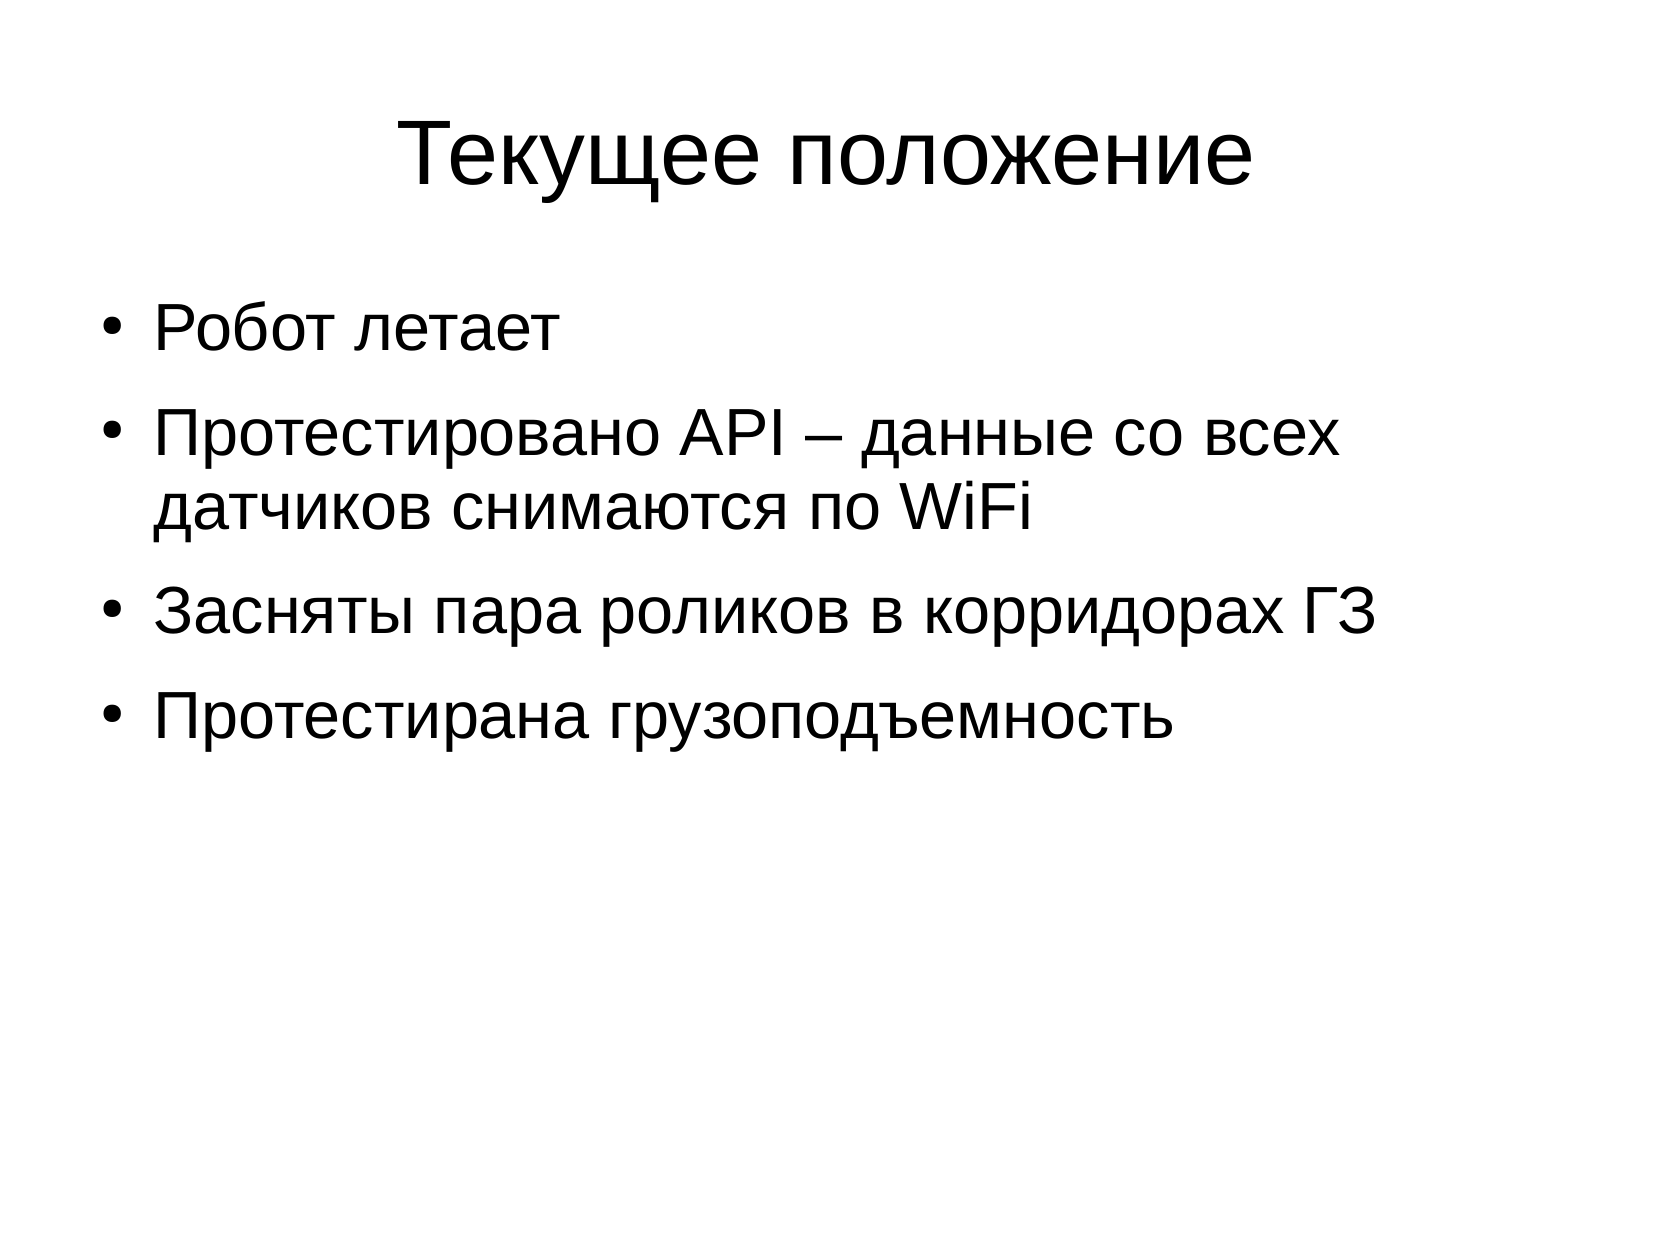

# Текущее положение
Робот летает
Протестировано API – данные со всех датчиков снимаются по WiFi
Засняты пара роликов в корридорах ГЗ
Протестирана грузоподъемность